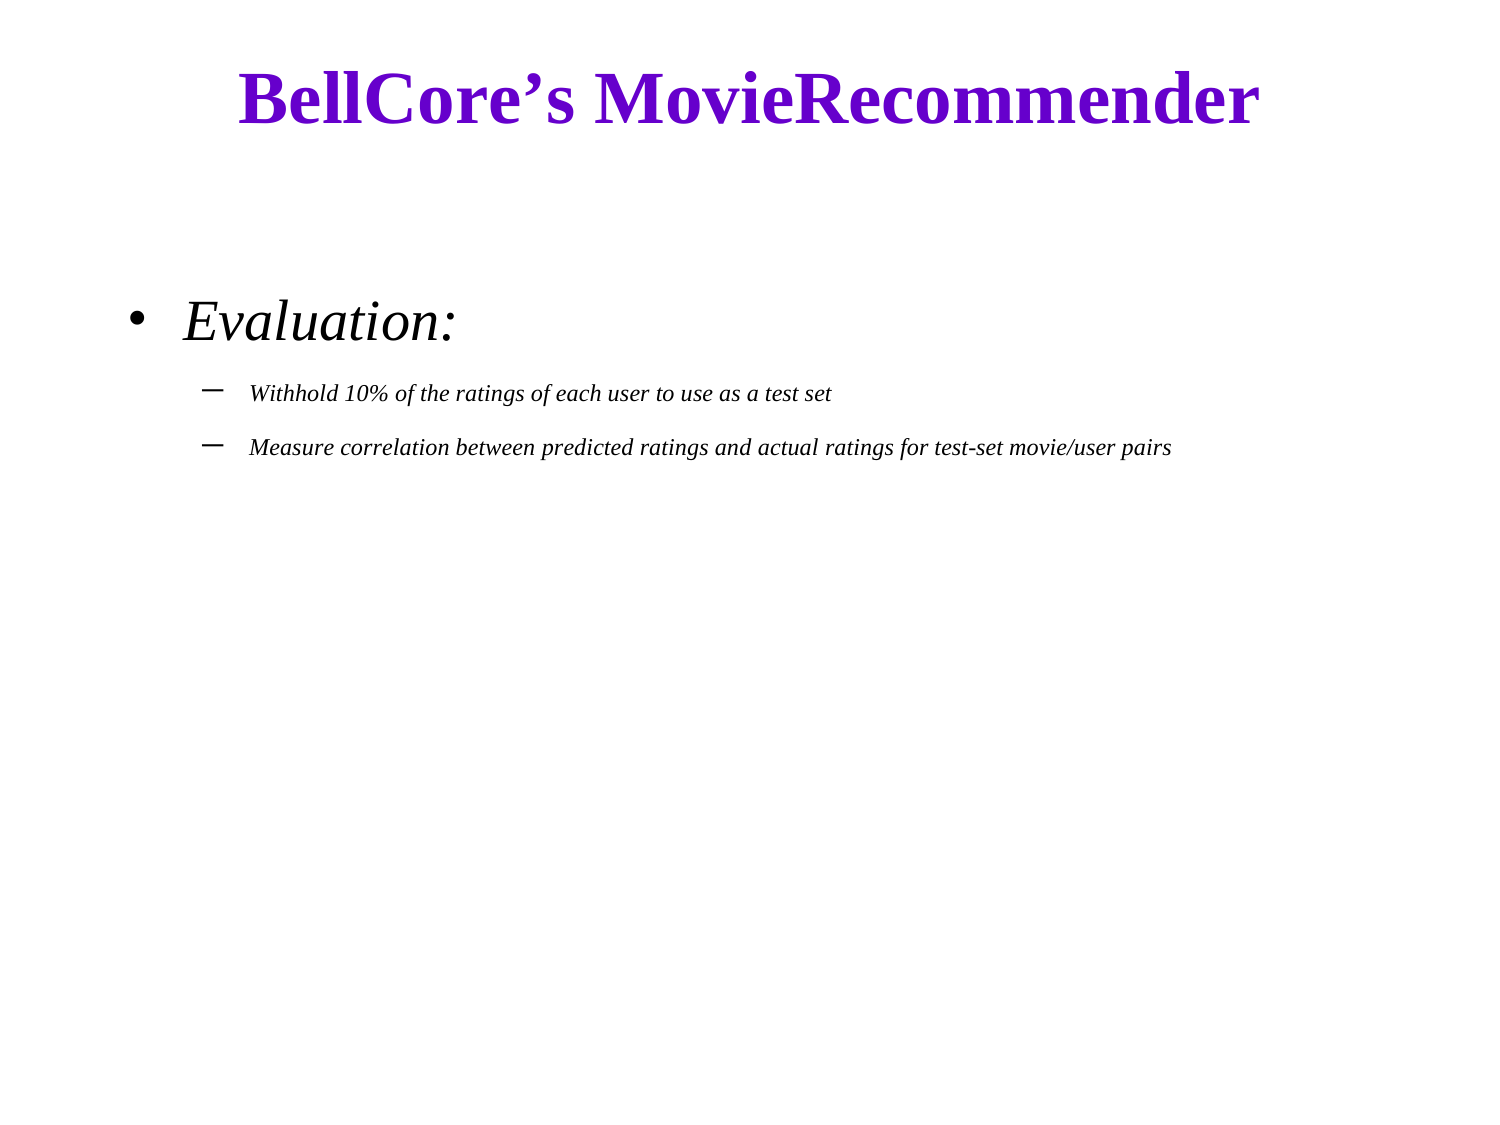

# BellCore’s MovieRecommender
Evaluation:
Withhold 10% of the ratings of each user to use as a test set
Measure correlation between predicted ratings and actual ratings for test-set movie/user pairs